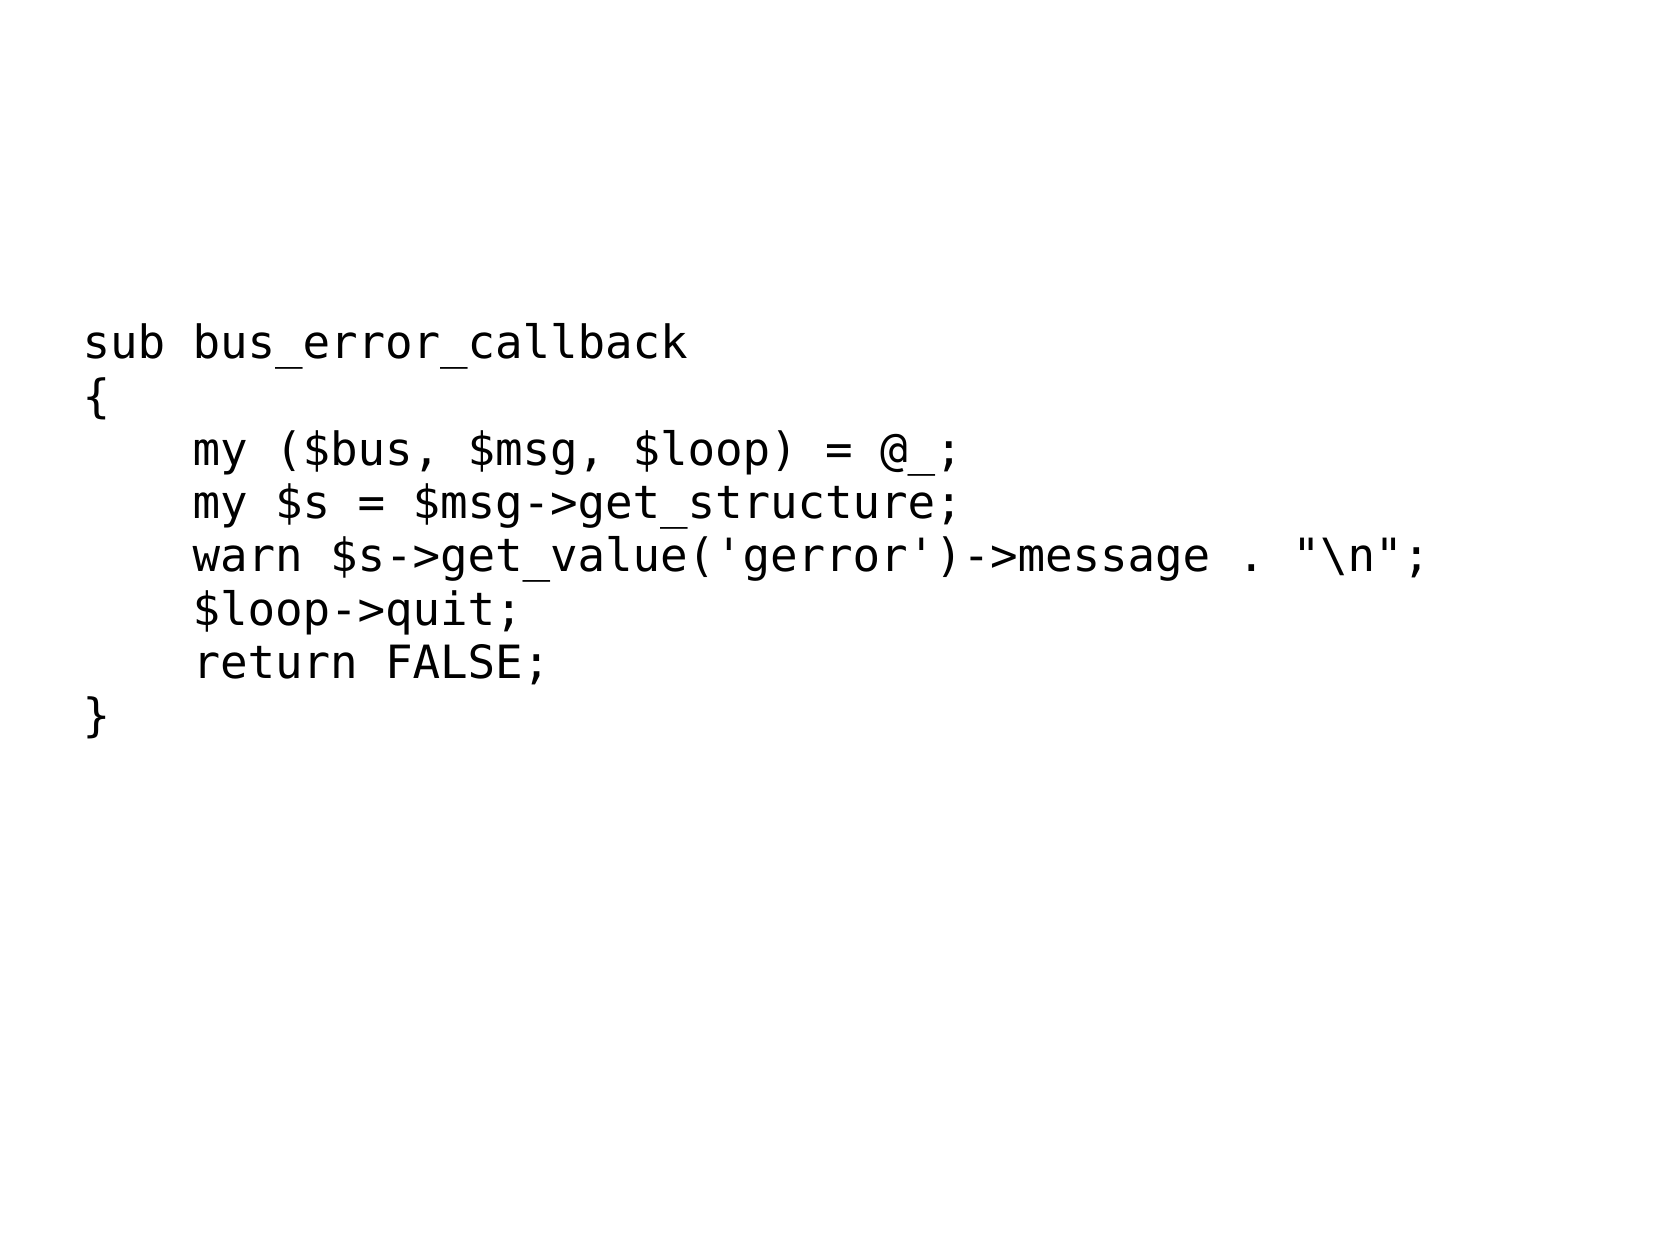

# sub bus_error_callback
{
 my ($bus, $msg, $loop) = @_;
 my $s = $msg->get_structure;
 warn $s->get_value('gerror')->message . "\n";
 $loop->quit;
 return FALSE;
}